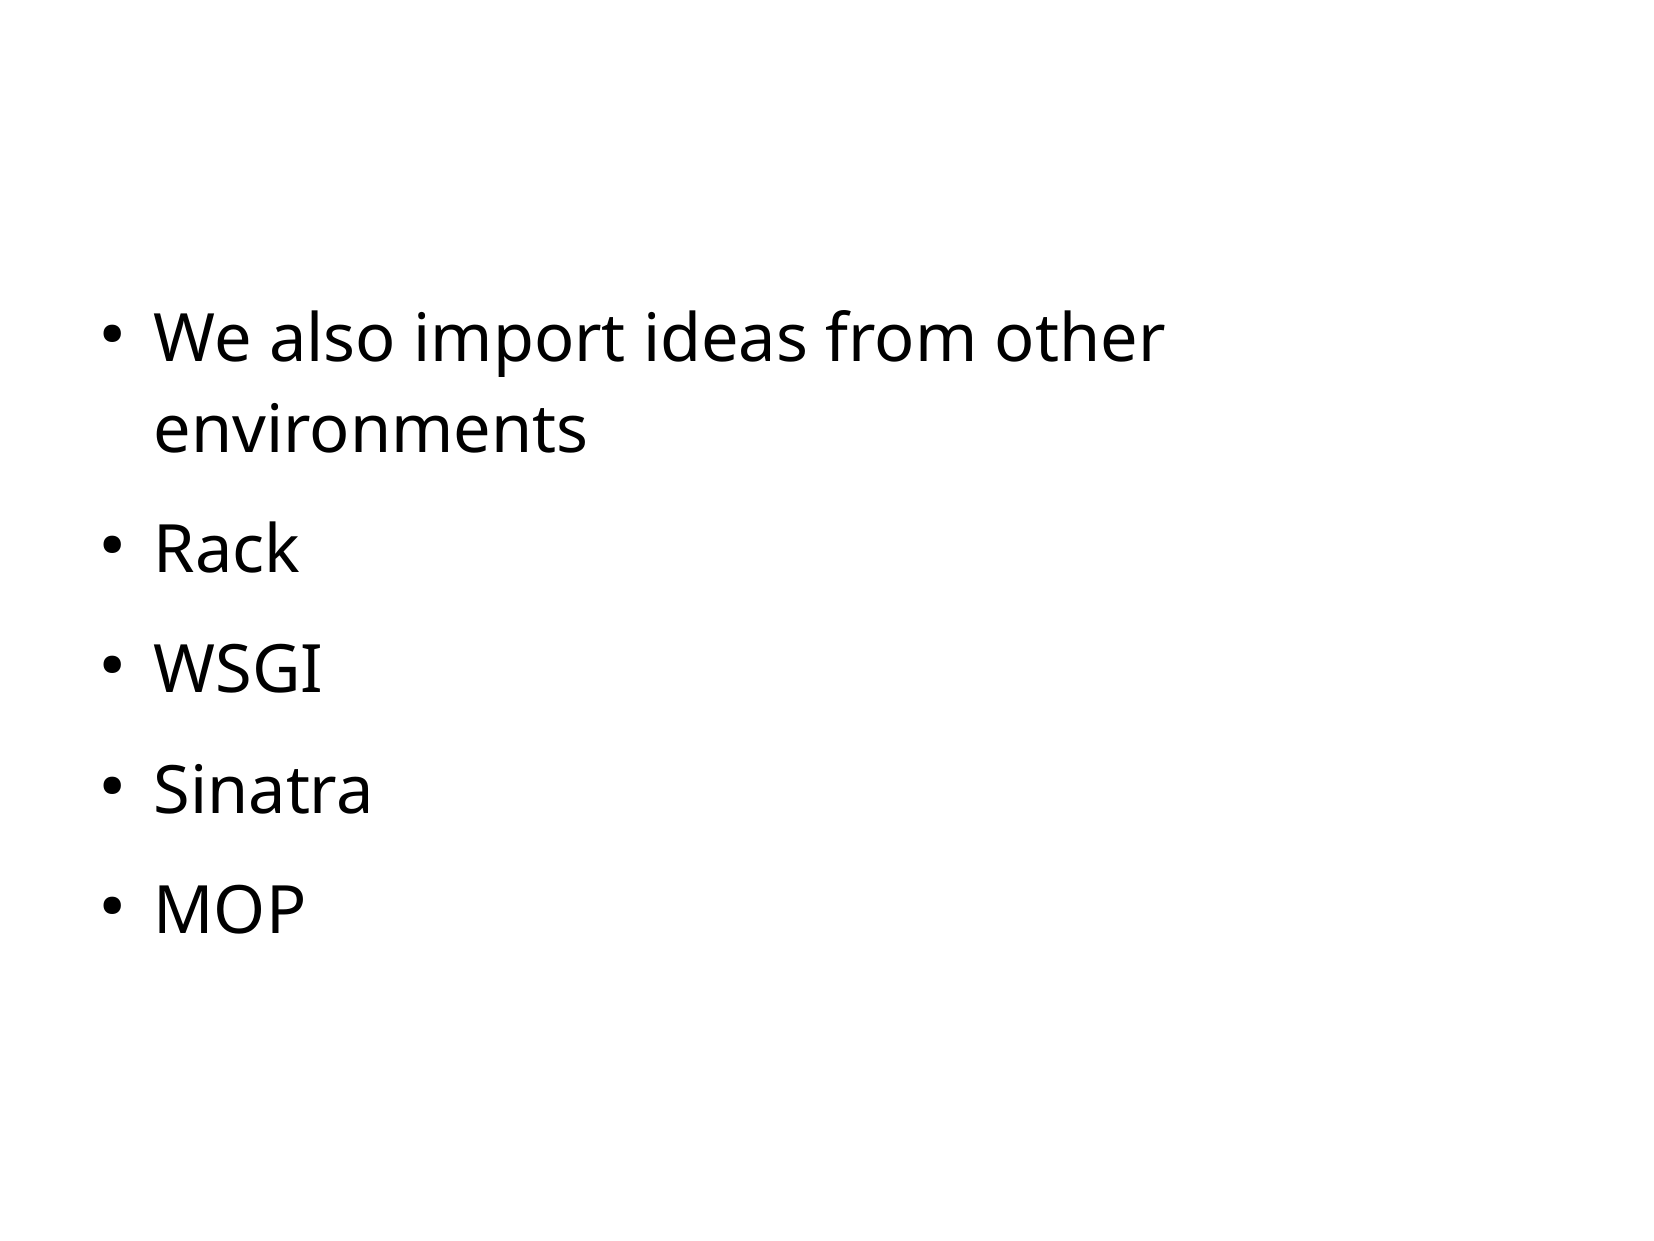

# We also import ideas from other environments
Rack
WSGI
Sinatra
MOP